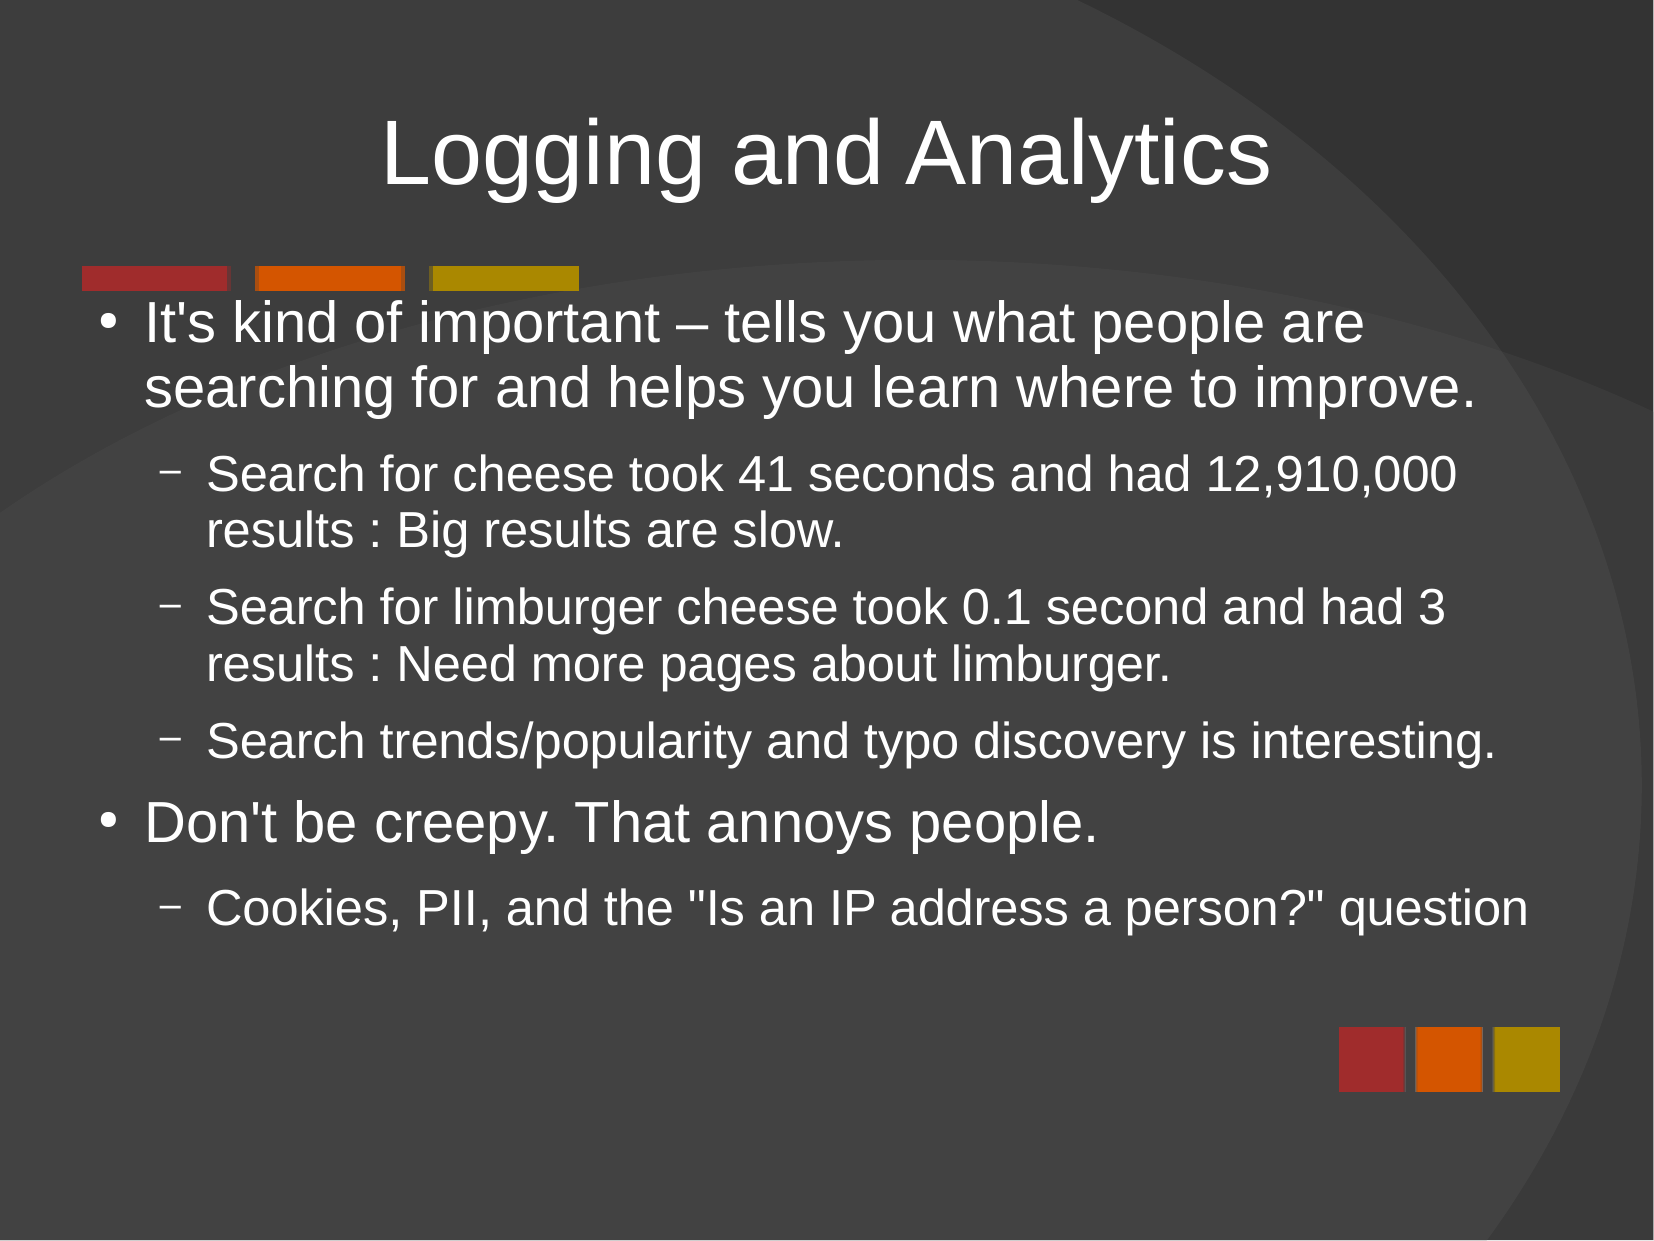

# Logging and Analytics
It's kind of important – tells you what people are searching for and helps you learn where to improve.
Search for cheese took 41 seconds and had 12,910,000 results : Big results are slow.
Search for limburger cheese took 0.1 second and had 3 results : Need more pages about limburger.
Search trends/popularity and typo discovery is interesting.
Don't be creepy. That annoys people.
Cookies, PII, and the "Is an IP address a person?" question